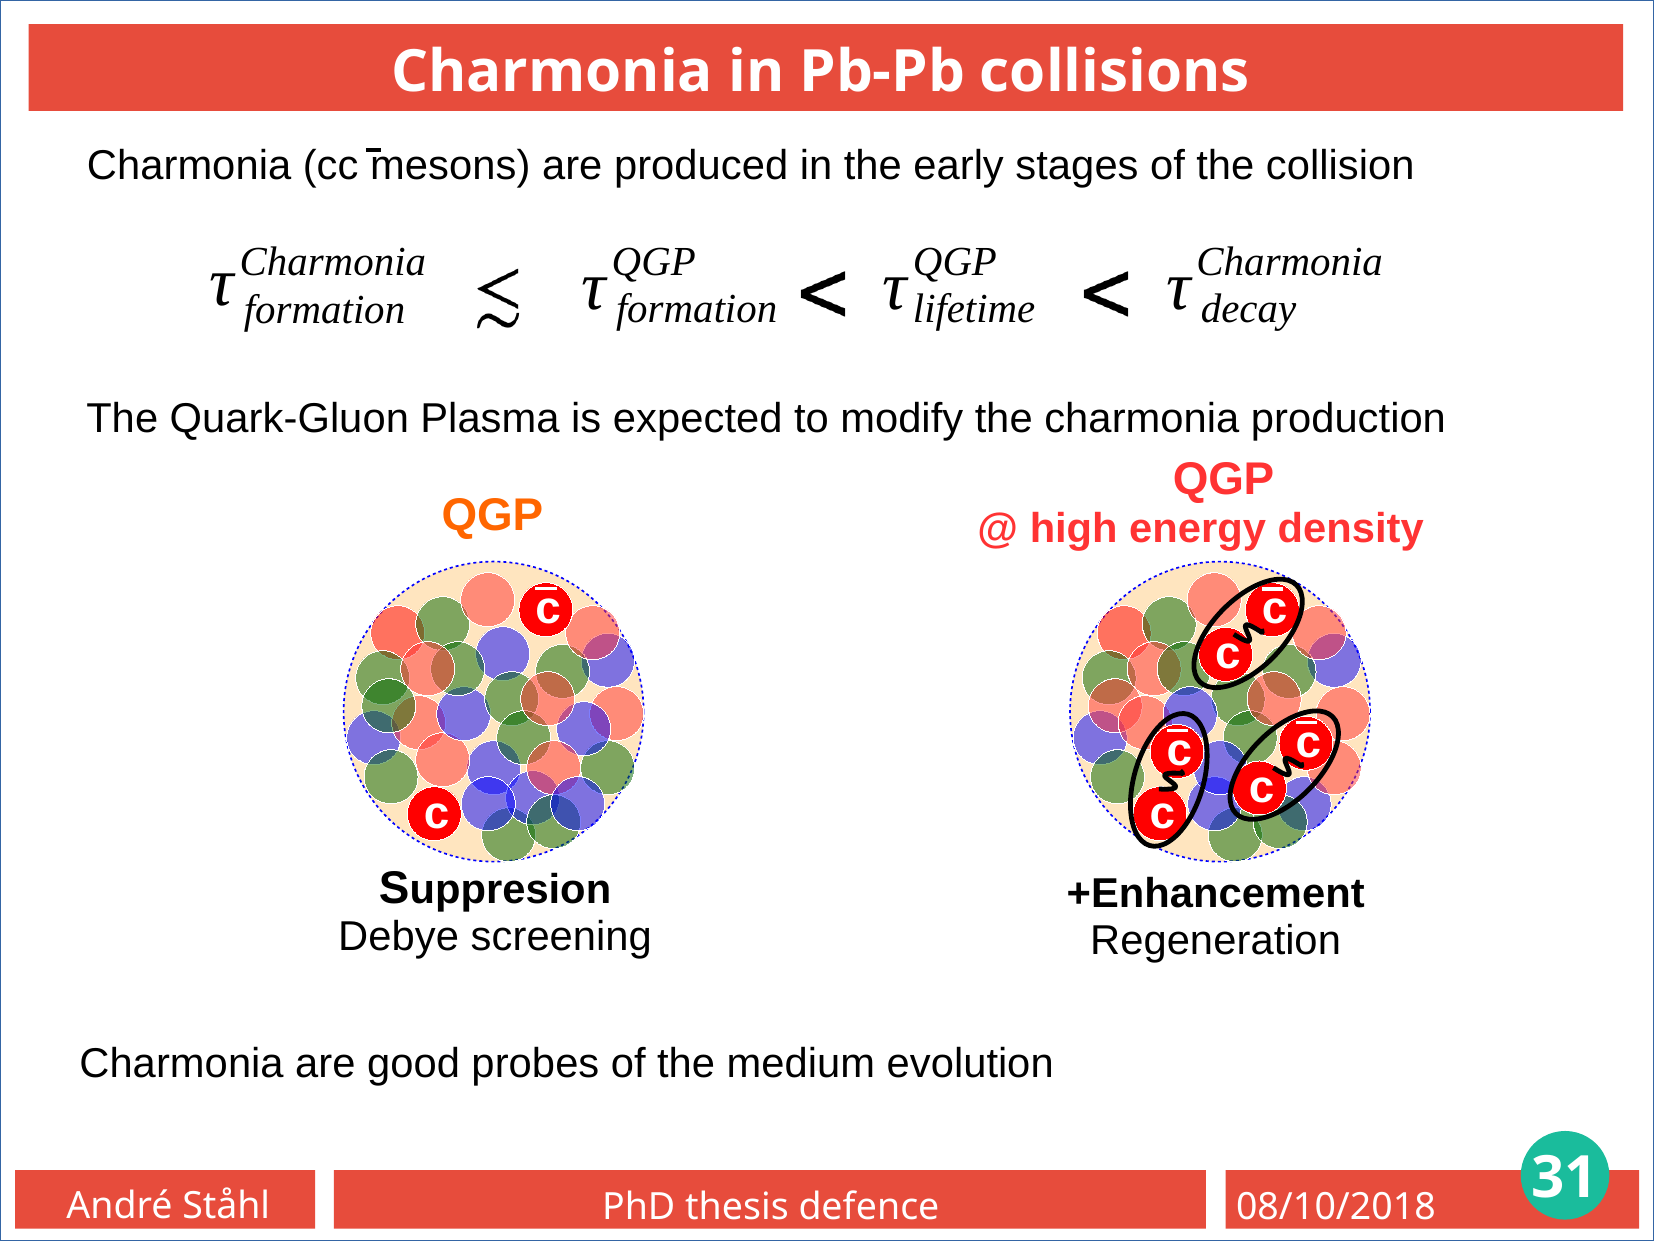

# Charmonia in Pb-Pb collisions
Charmonia (cc mesons) are produced in the early stages of the collision
The Quark-Gluon Plasma is expected to modify the charmonia production
QGP
@ high energy density
QGP
c
c
c
c
c
c
c
c
Suppresion
Debye screening
+Enhancement
Regeneration
Charmonia are good probes of the medium evolution
31
08/10/2018